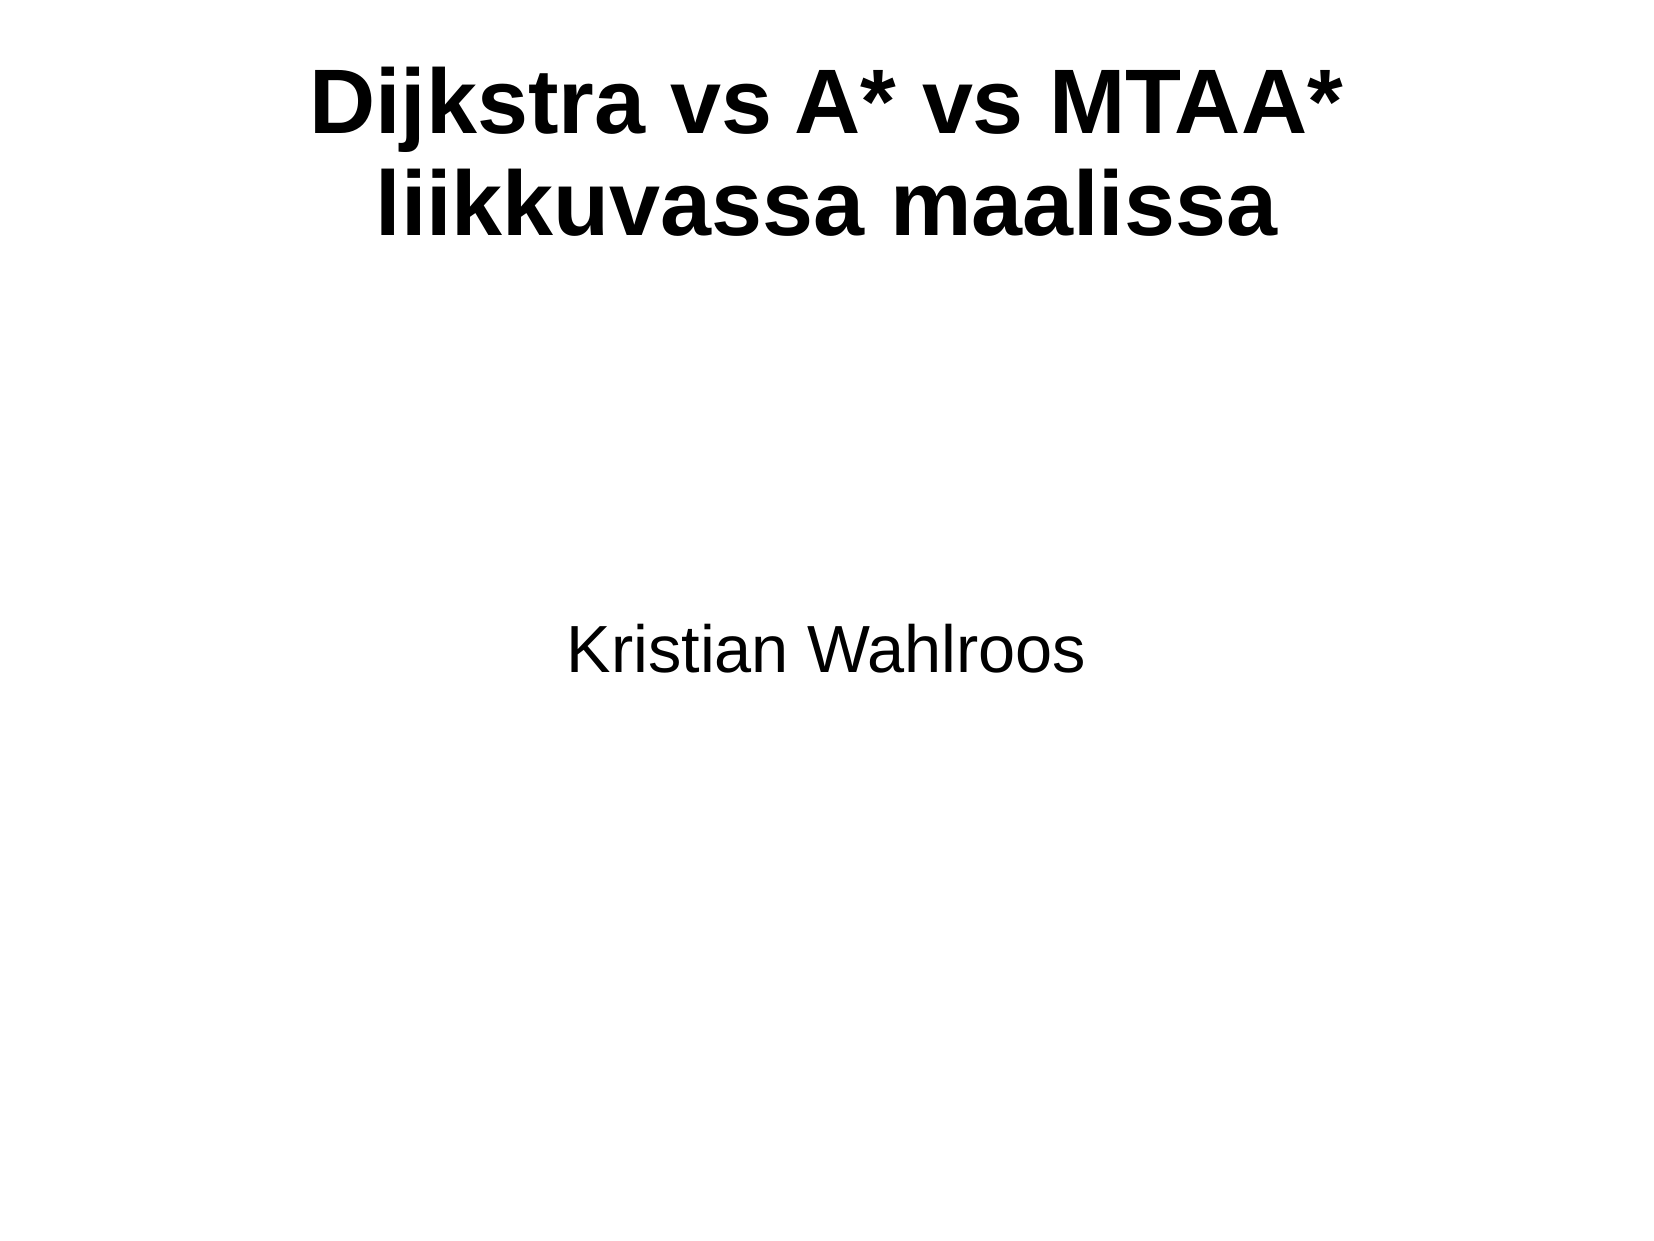

# Dijkstra vs A* vs MTAA* liikkuvassa maalissa
Kristian Wahlroos